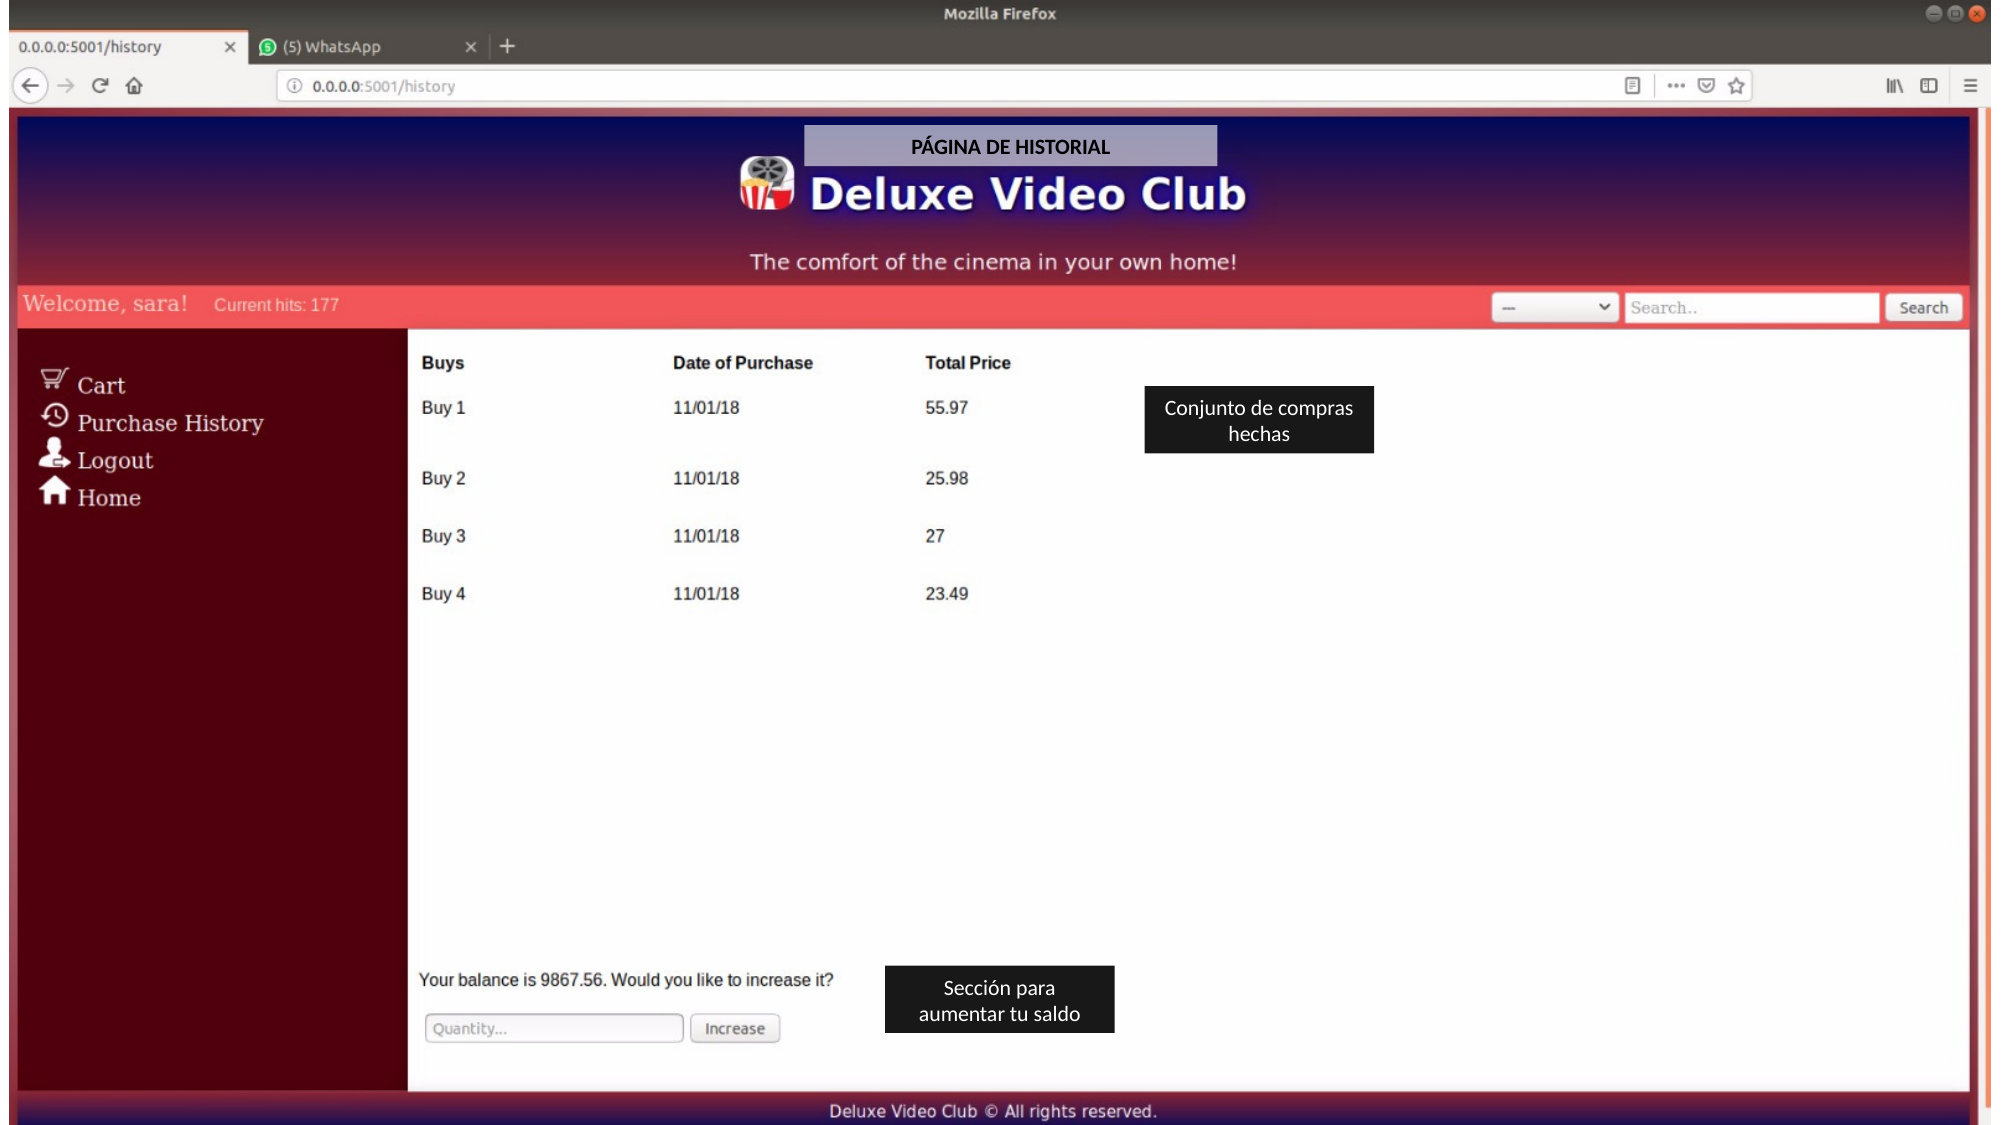

PÁGINA DE HISTORIAL
Conjunto de compras hechas
Sección para aumentar tu saldo